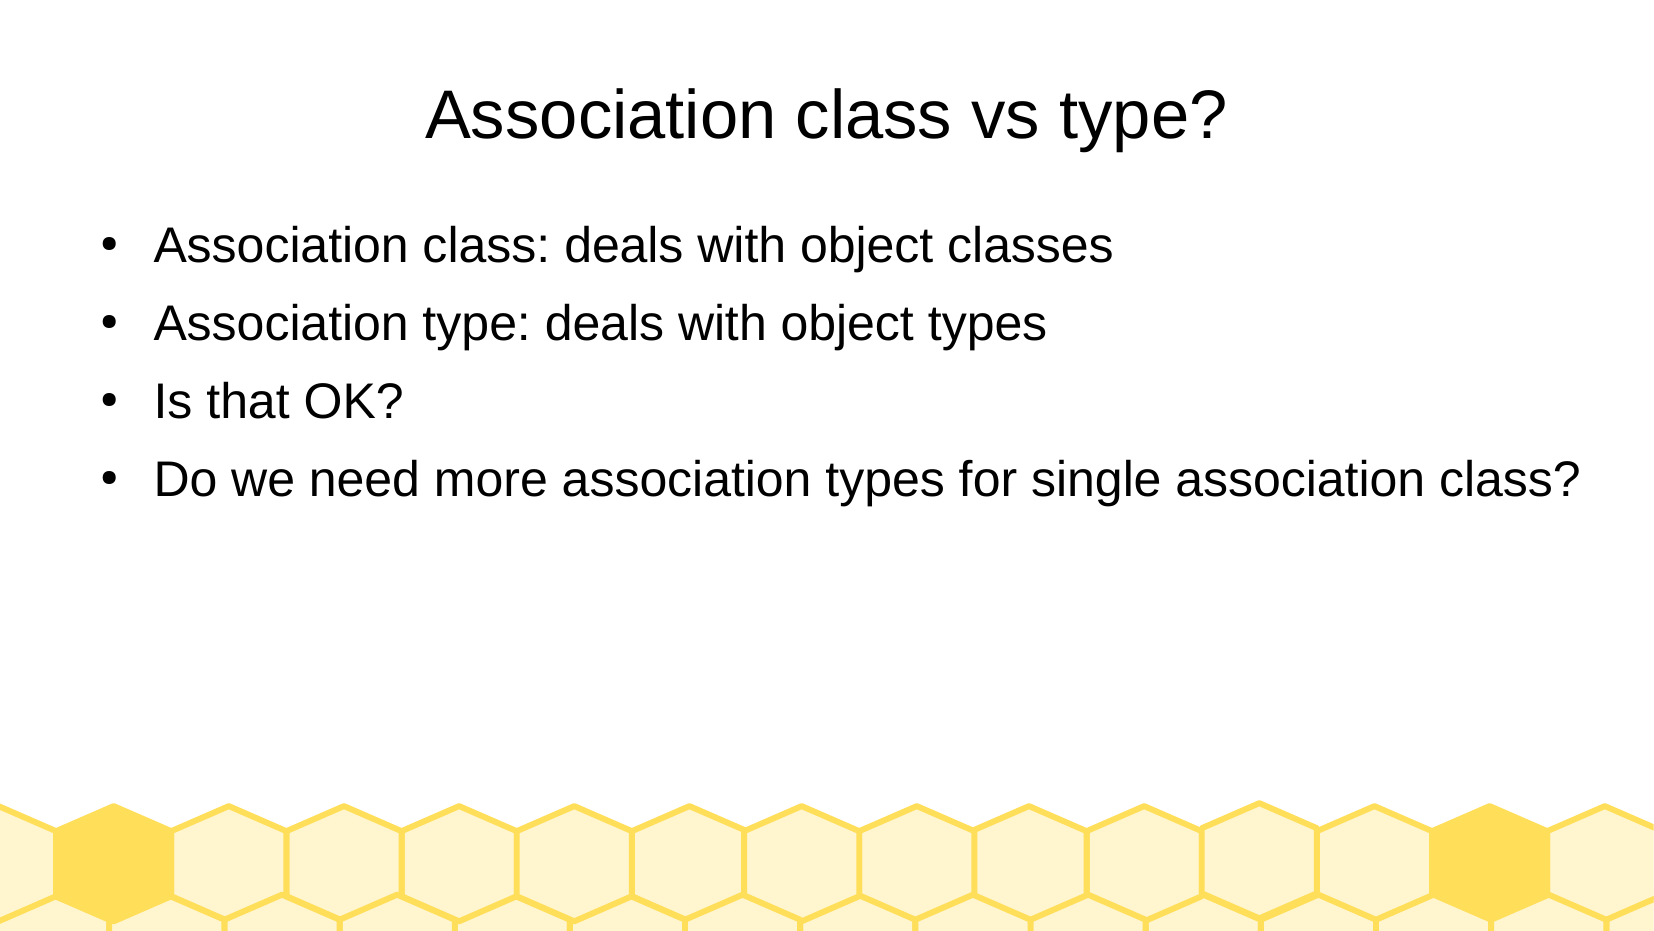

# Association class vs type?
Association class: deals with object classes
Association type: deals with object types
Is that OK?
Do we need more association types for single association class?